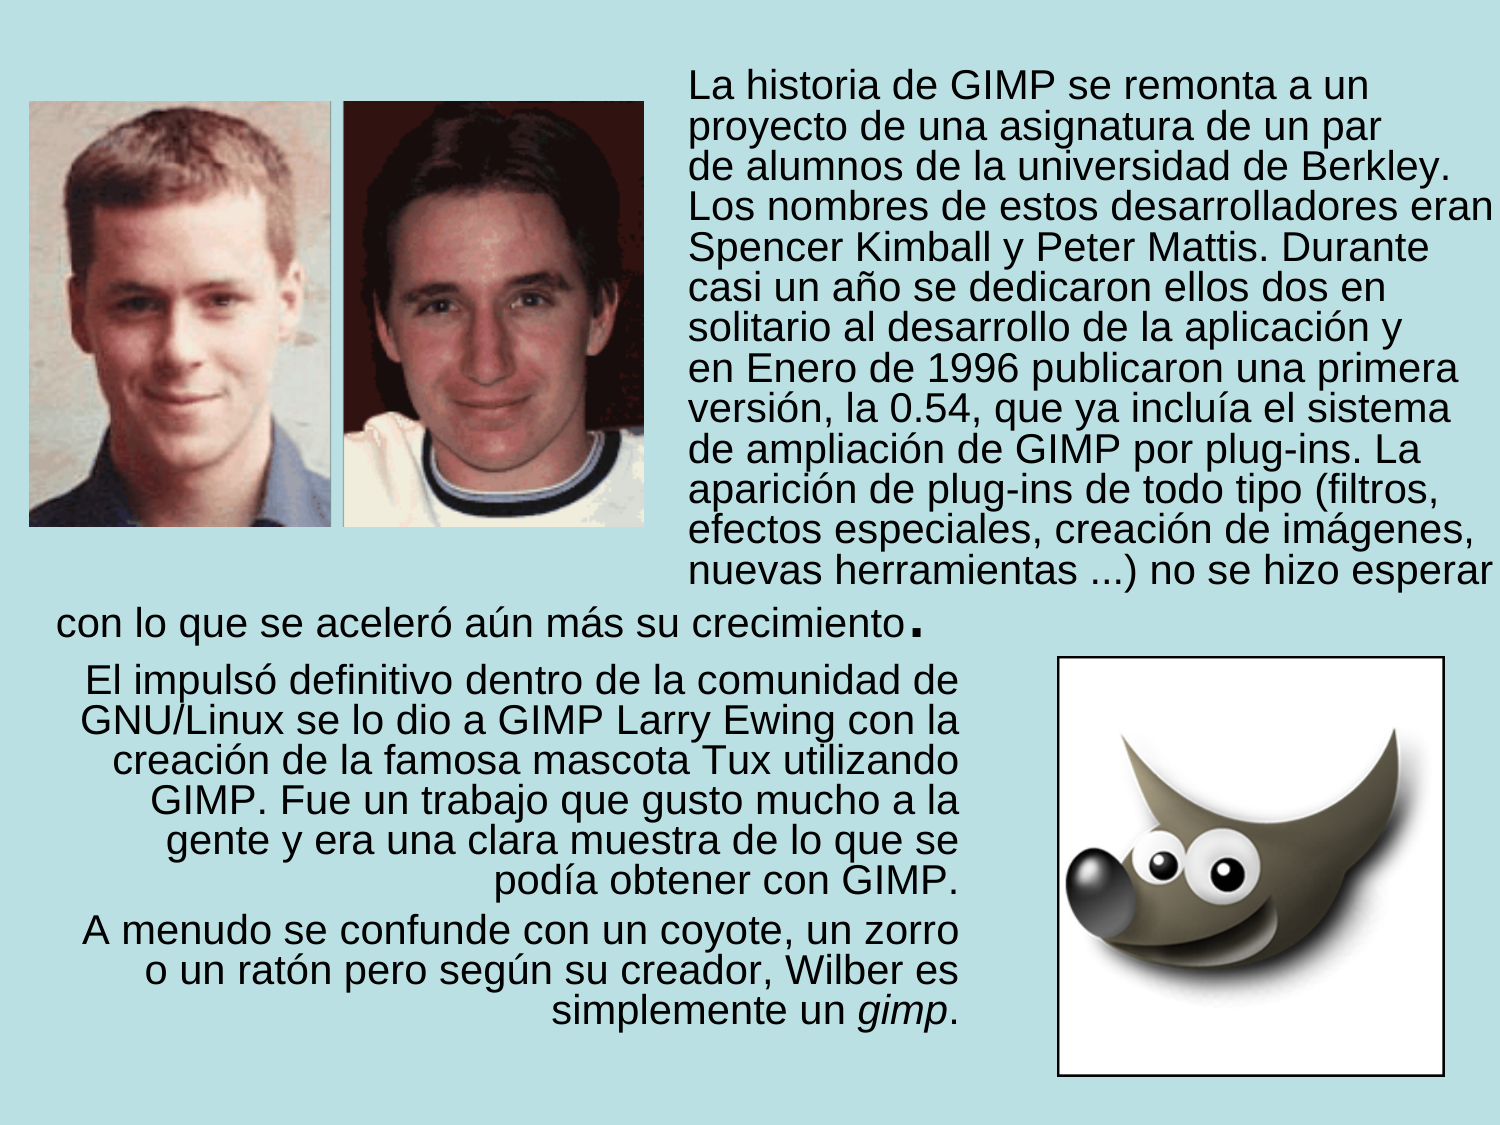

| La historia de GIMP se remonta a un proyecto de una asignatura de un par de alumnos de la universidad de Berkley. Los nombres de estos desarrolladores eran Spencer Kimball y Peter Mattis. Durante casi un año se dedicaron ellos dos en solitario al desarrollo de la aplicación y en Enero de 1996 publicaron una primera versión, la 0.54, que ya incluía el sistema de ampliación de GIMP por plug-ins. La aparición de plug-ins de todo tipo (filtros, efectos especiales, creación de imágenes, nuevas herramientas ...) no se hizo esperar |
| --- |
| con lo que se aceleró aún más su crecimiento. El impulsó definitivo dentro de la comunidad de GNU/Linux se lo dio a GIMP Larry Ewing con la creación de la famosa mascota Tux utilizando GIMP. Fue un trabajo que gusto mucho a la gente y era una clara muestra de lo que se podía obtener con GIMP. A menudo se confunde con un coyote, un zorro o un ratón pero según su creador, Wilber es simplemente un gimp. |
| --- |